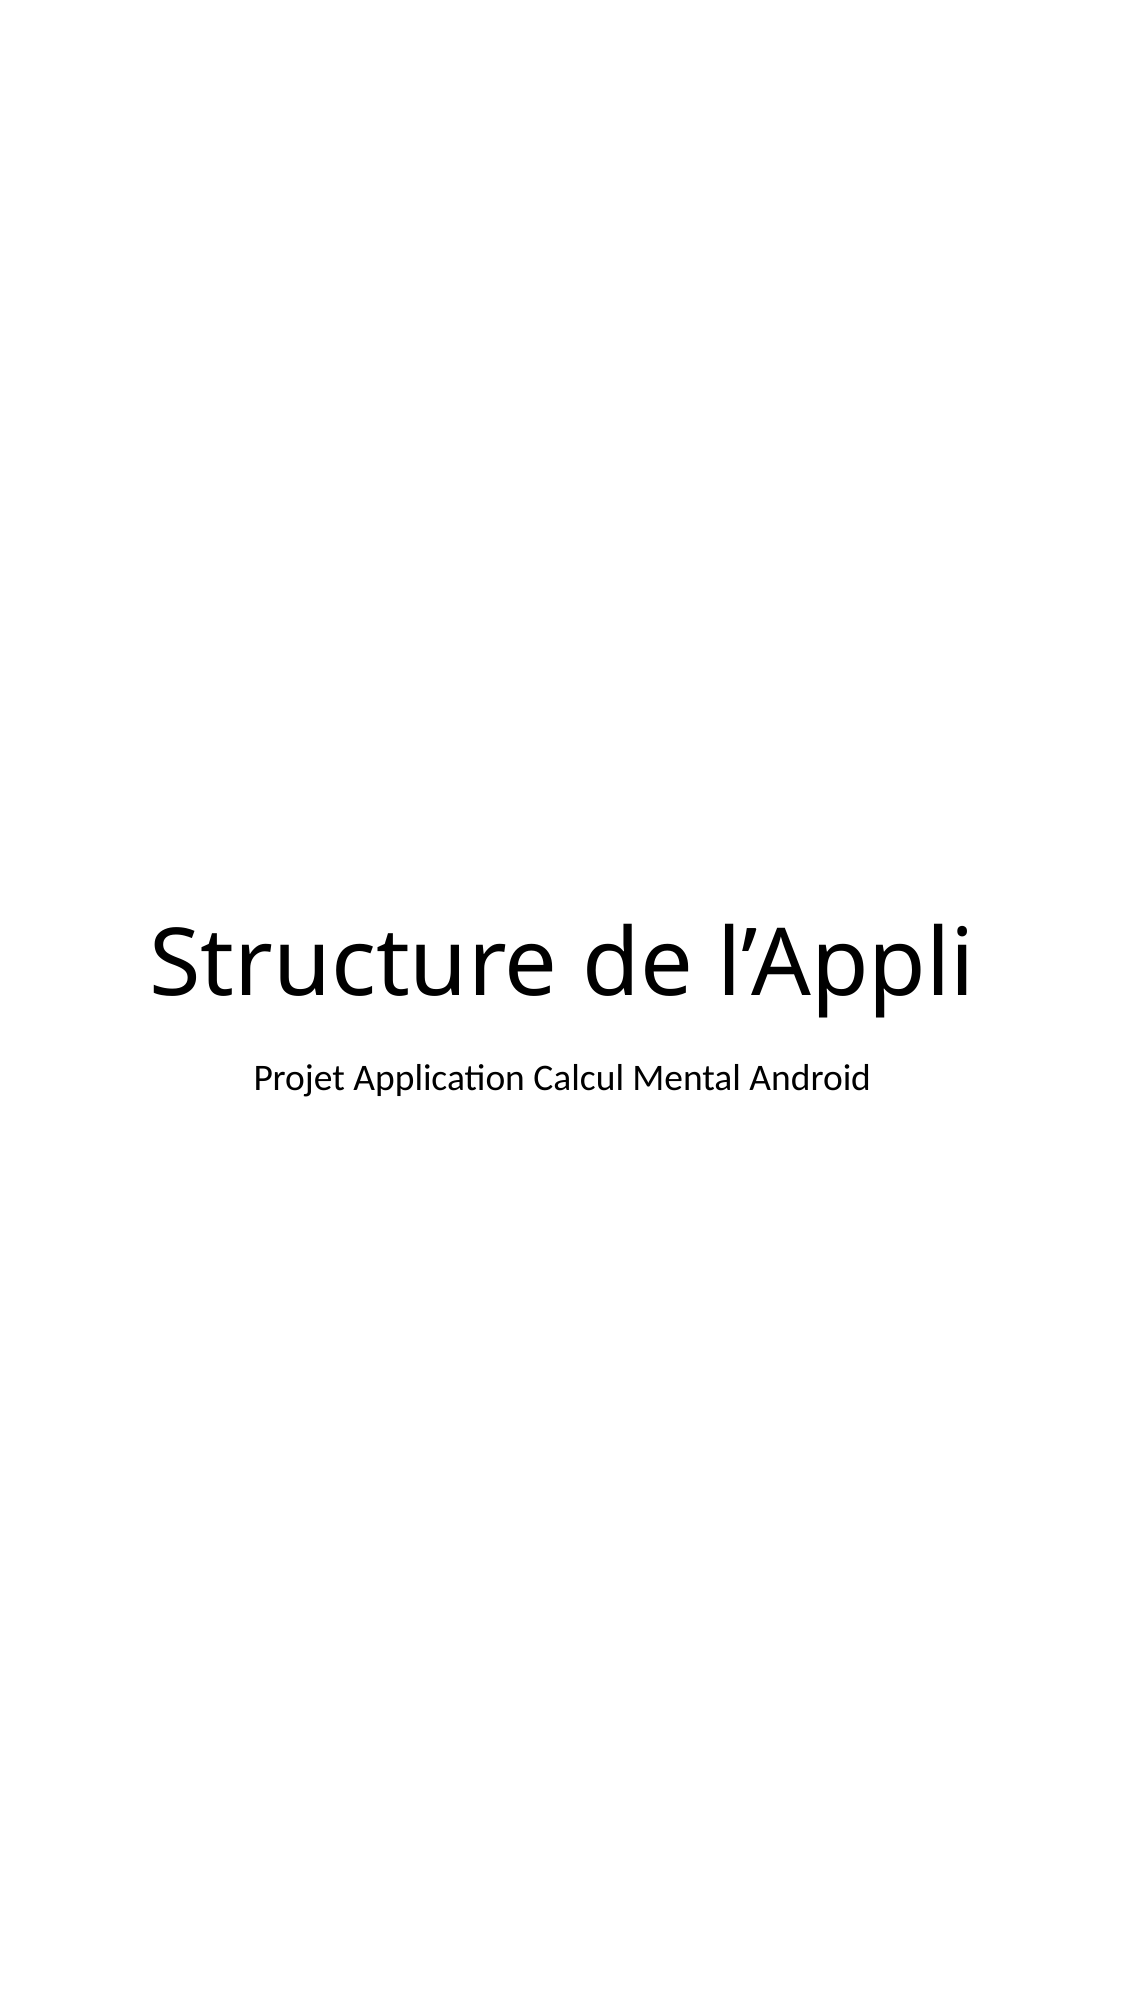

# Structure de l’Appli
Projet Application Calcul Mental Android